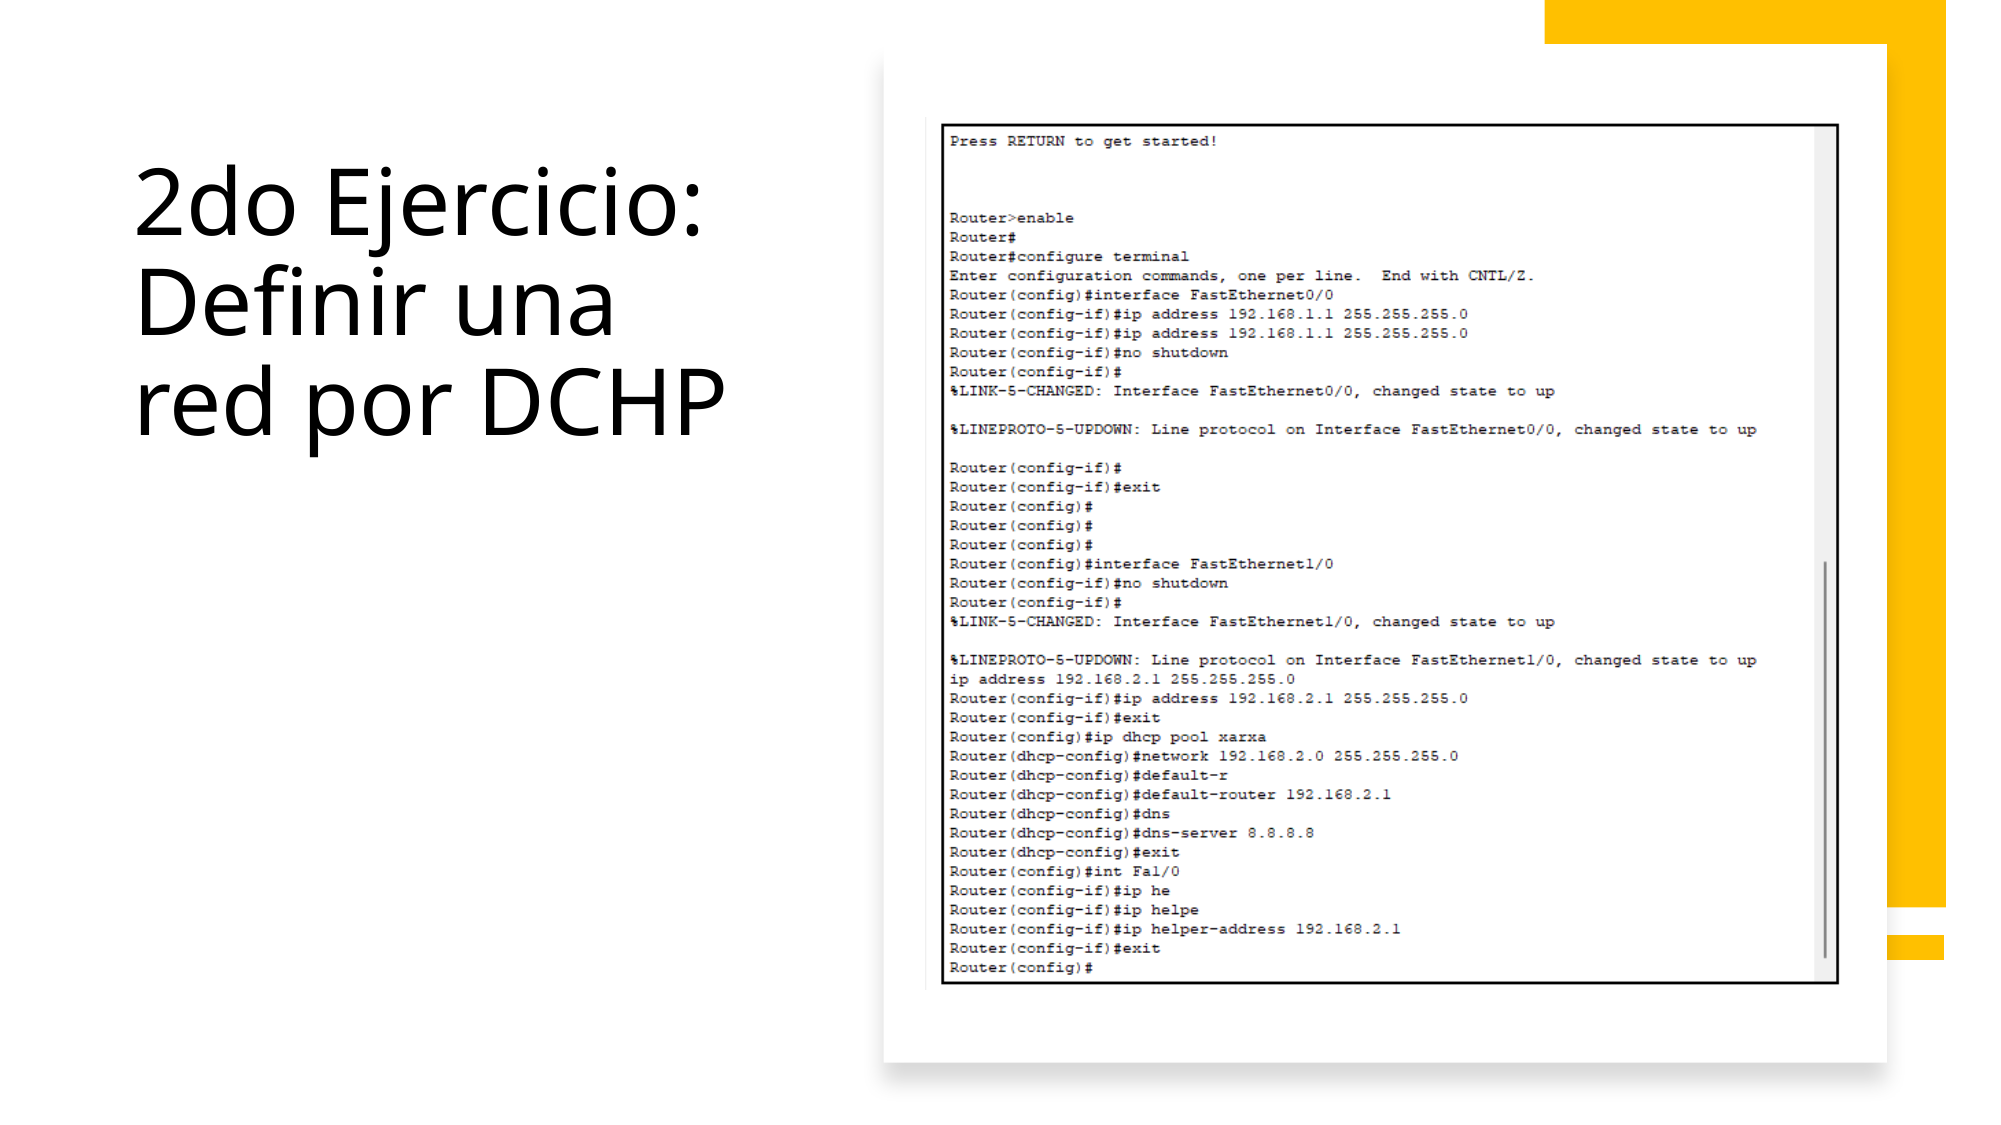

# 2do Ejercicio: Definir una red por DCHP